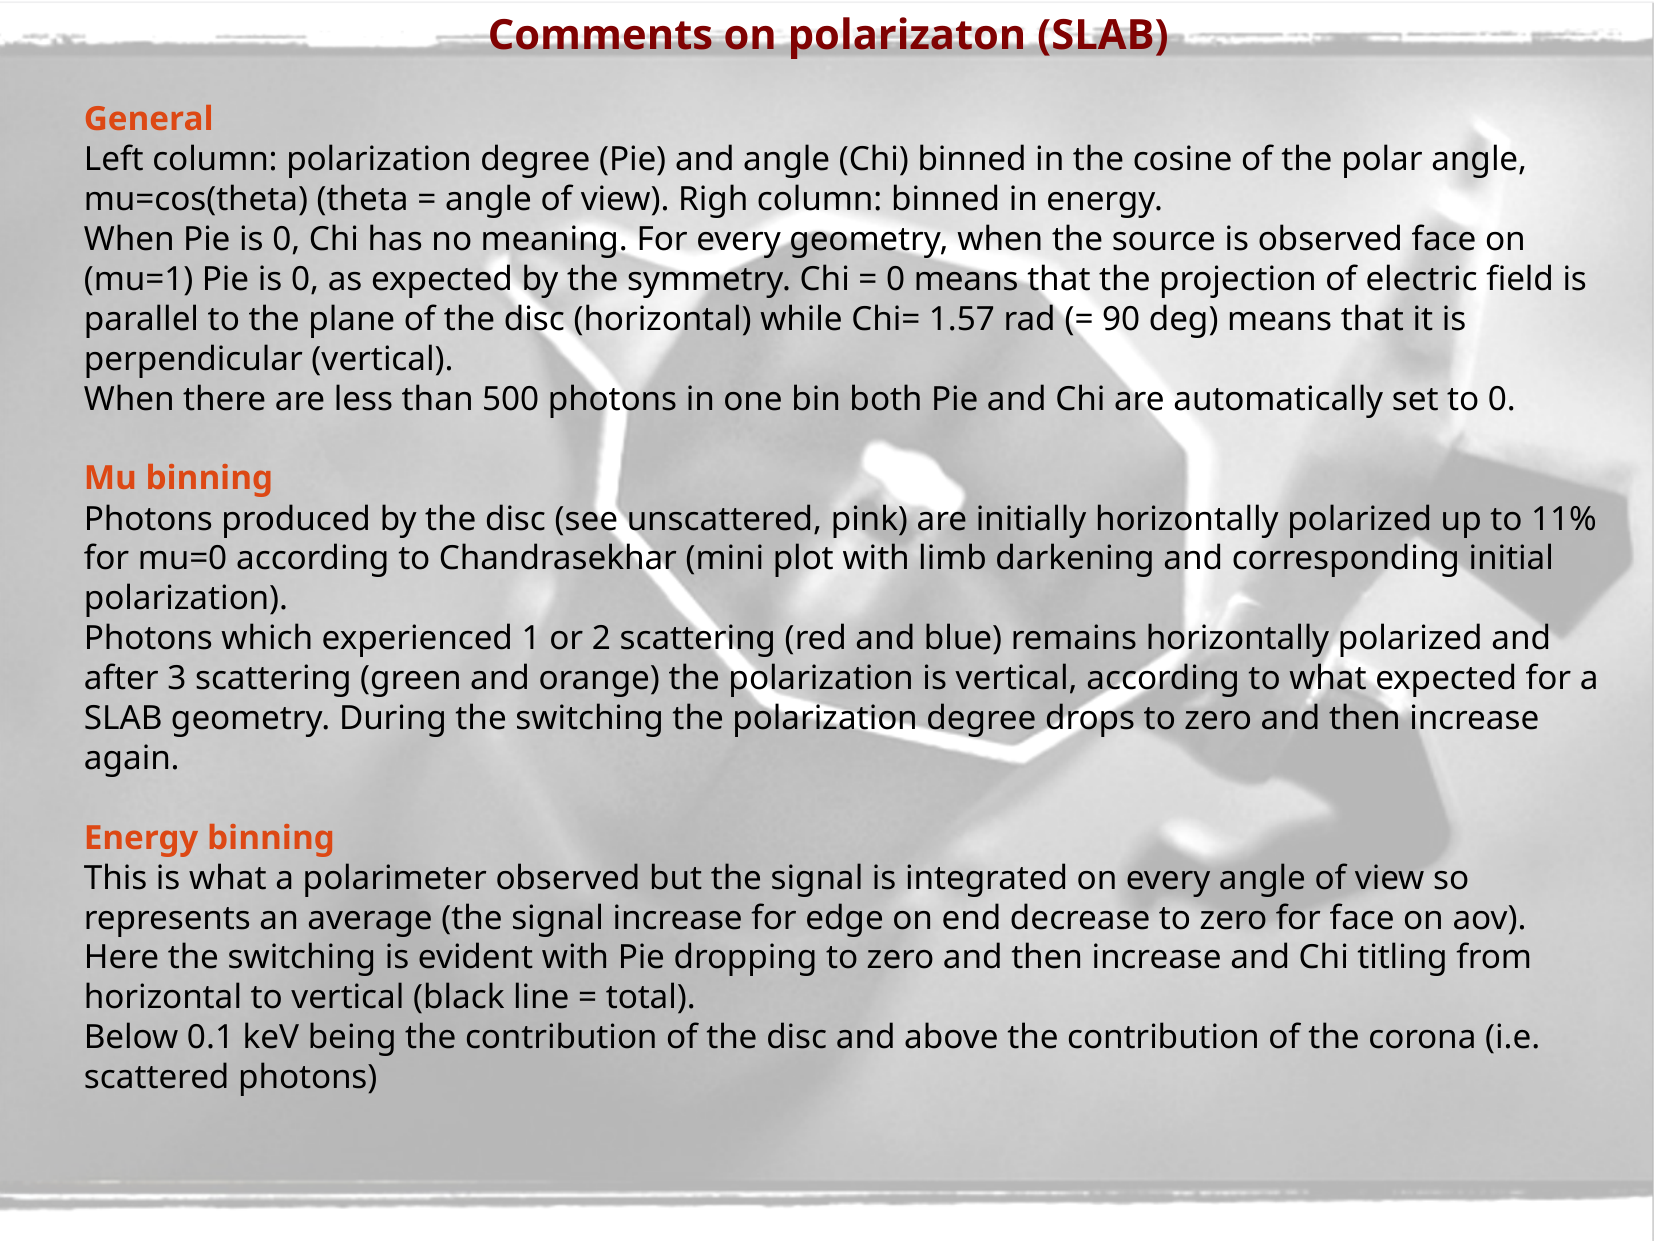

Comments on polarizaton (SLAB)
General
Left column: polarization degree (Pie) and angle (Chi) binned in the cosine of the polar angle, mu=cos(theta) (theta = angle of view). Righ column: binned in energy.
When Pie is 0, Chi has no meaning. For every geometry, when the source is observed face on (mu=1) Pie is 0, as expected by the symmetry. Chi = 0 means that the projection of electric field is parallel to the plane of the disc (horizontal) while Chi= 1.57 rad (= 90 deg) means that it is perpendicular (vertical).
When there are less than 500 photons in one bin both Pie and Chi are automatically set to 0.
Mu binning
Photons produced by the disc (see unscattered, pink) are initially horizontally polarized up to 11% for mu=0 according to Chandrasekhar (mini plot with limb darkening and corresponding initial polarization).
Photons which experienced 1 or 2 scattering (red and blue) remains horizontally polarized and after 3 scattering (green and orange) the polarization is vertical, according to what expected for a SLAB geometry. During the switching the polarization degree drops to zero and then increase again.
Energy binning
This is what a polarimeter observed but the signal is integrated on every angle of view so represents an average (the signal increase for edge on end decrease to zero for face on aov).
Here the switching is evident with Pie dropping to zero and then increase and Chi titling from horizontal to vertical (black line = total).
Below 0.1 keV being the contribution of the disc and above the contribution of the corona (i.e. scattered photons)